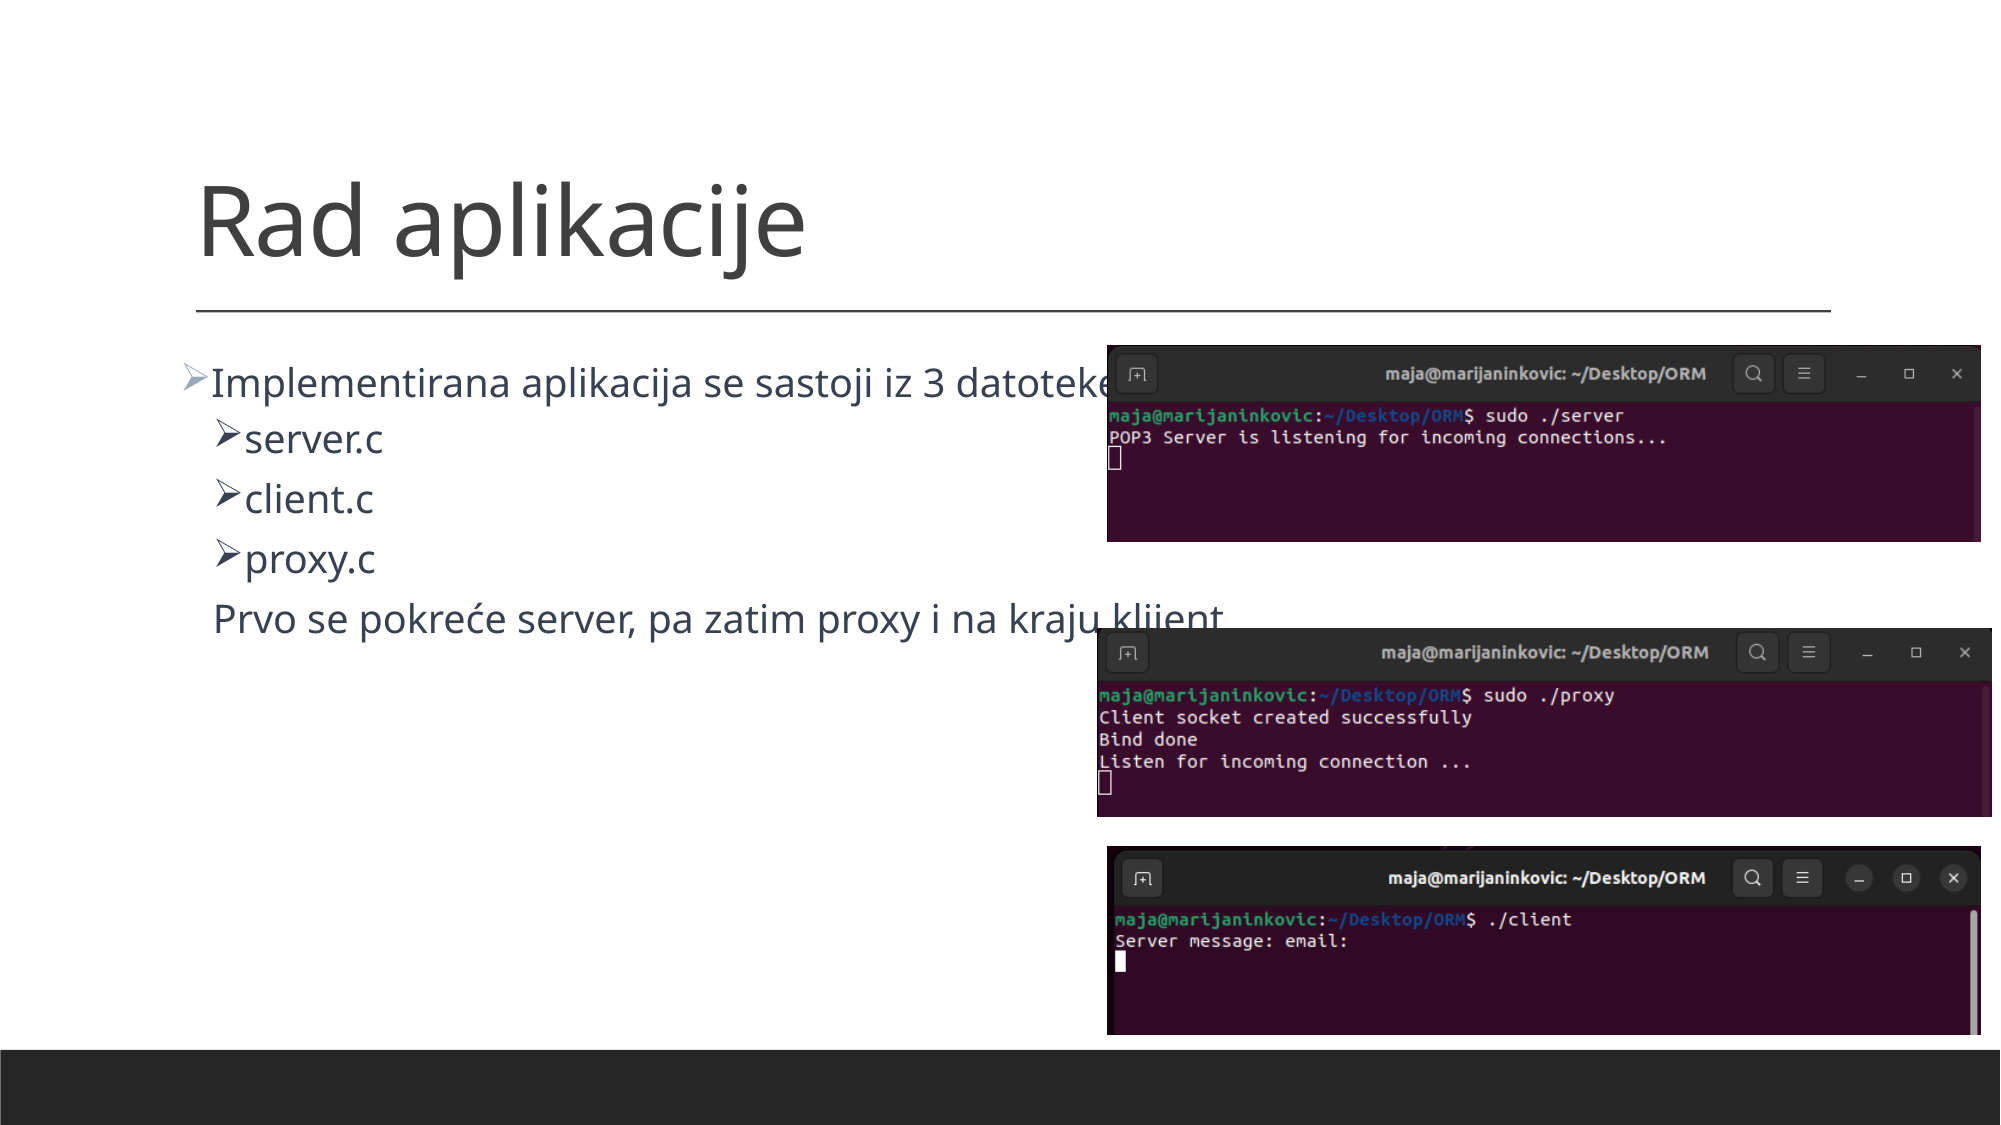

# Rad aplikacije
Implementirana aplikacija se sastoji iz 3 datoteke:
server.c
client.c
proxy.c
Prvo se pokreće server, pa zatim proxy i na kraju klijent